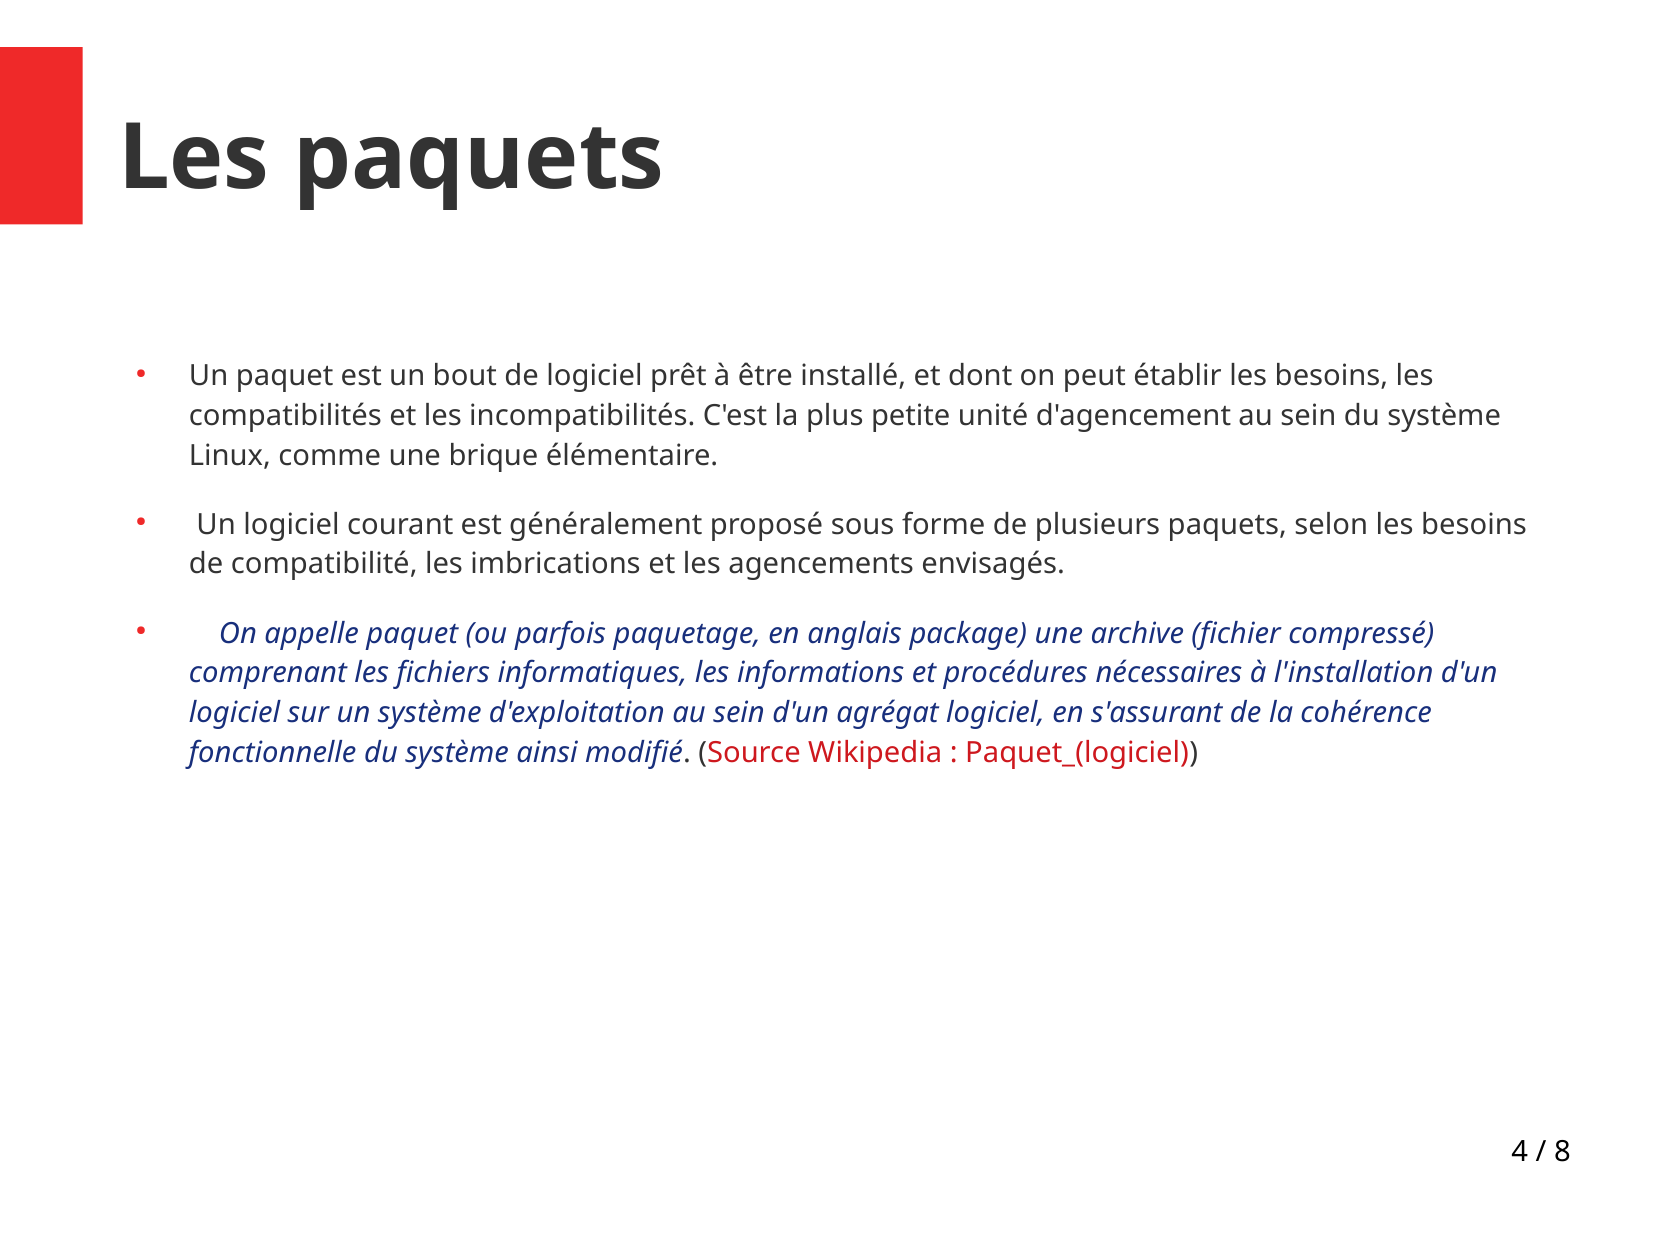

# Les paquets
Un paquet est un bout de logiciel prêt à être installé, et dont on peut établir les besoins, les compatibilités et les incompatibilités. C'est la plus petite unité d'agencement au sein du système Linux, comme une brique élémentaire.
 Un logiciel courant est généralement proposé sous forme de plusieurs paquets, selon les besoins de compatibilité, les imbrications et les agencements envisagés.
 On appelle paquet (ou parfois paquetage, en anglais package) une archive (fichier compressé) comprenant les fichiers informatiques, les informations et procédures nécessaires à l'installation d'un logiciel sur un système d'exploitation au sein d'un agrégat logiciel, en s'assurant de la cohérence fonctionnelle du système ainsi modifié. (Source Wikipedia : Paquet_(logiciel))
4